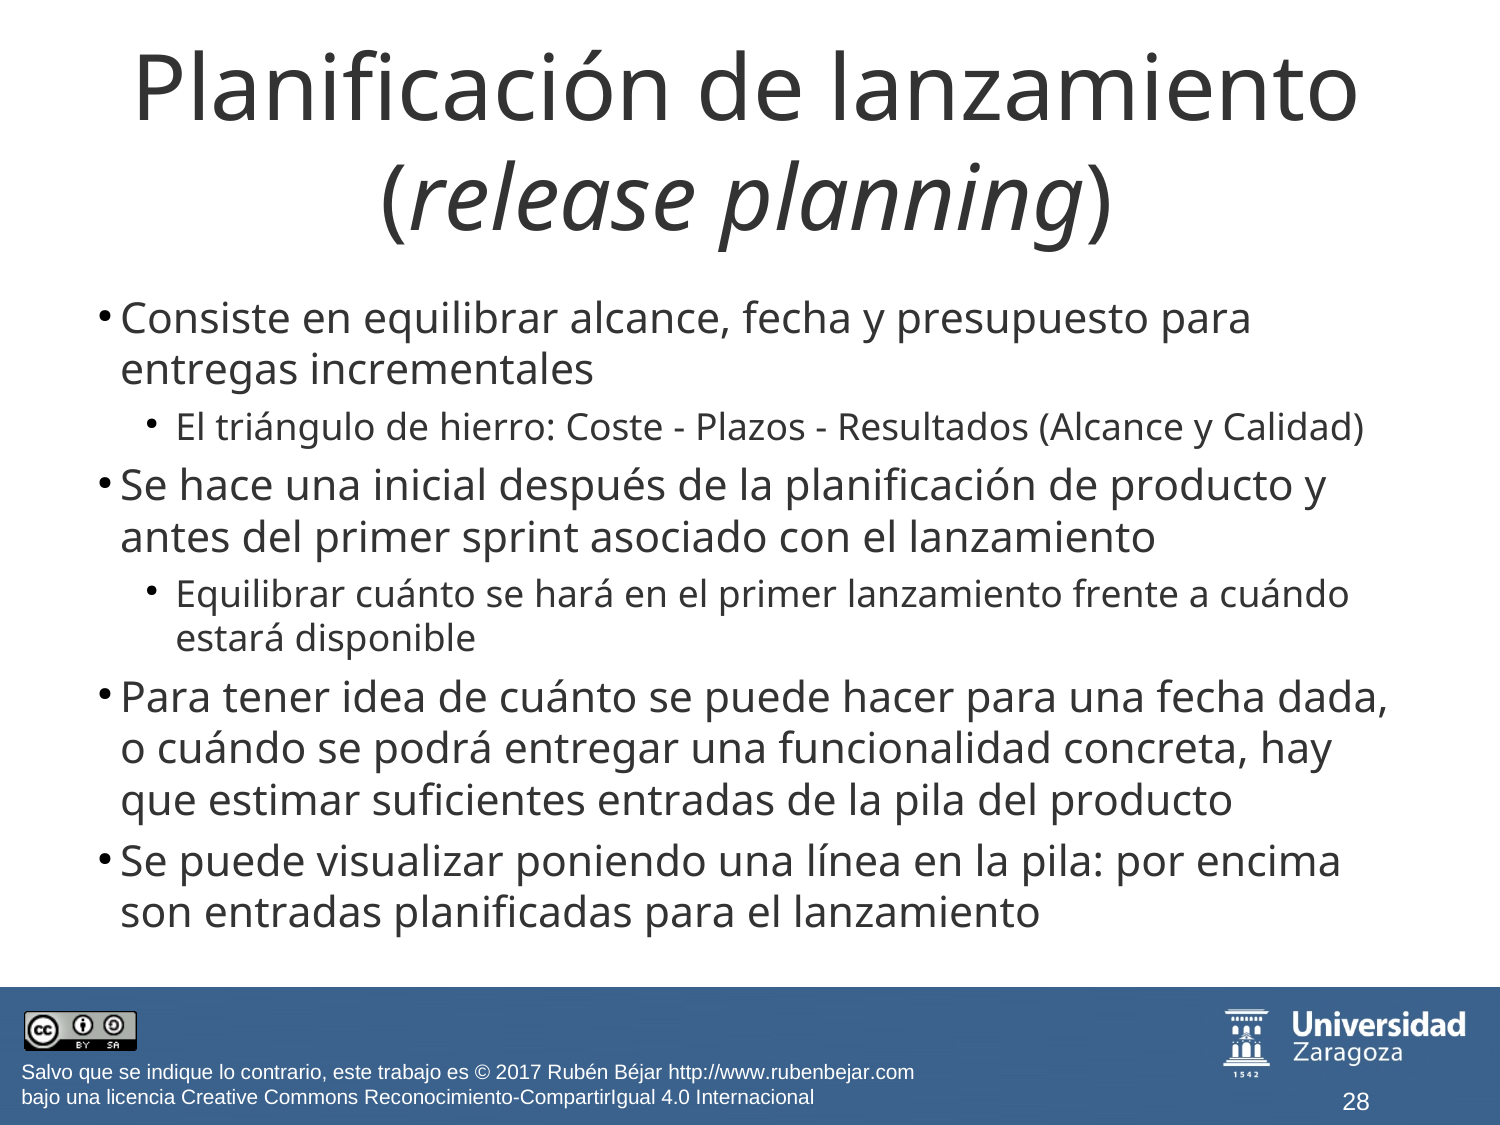

# Planificación de lanzamiento (release planning)
Consiste en equilibrar alcance, fecha y presupuesto para entregas incrementales
El triángulo de hierro: Coste - Plazos - Resultados (Alcance y Calidad)
Se hace una inicial después de la planificación de producto y antes del primer sprint asociado con el lanzamiento
Equilibrar cuánto se hará en el primer lanzamiento frente a cuándo estará disponible
Para tener idea de cuánto se puede hacer para una fecha dada, o cuándo se podrá entregar una funcionalidad concreta, hay que estimar suficientes entradas de la pila del producto
Se puede visualizar poniendo una línea en la pila: por encima son entradas planificadas para el lanzamiento